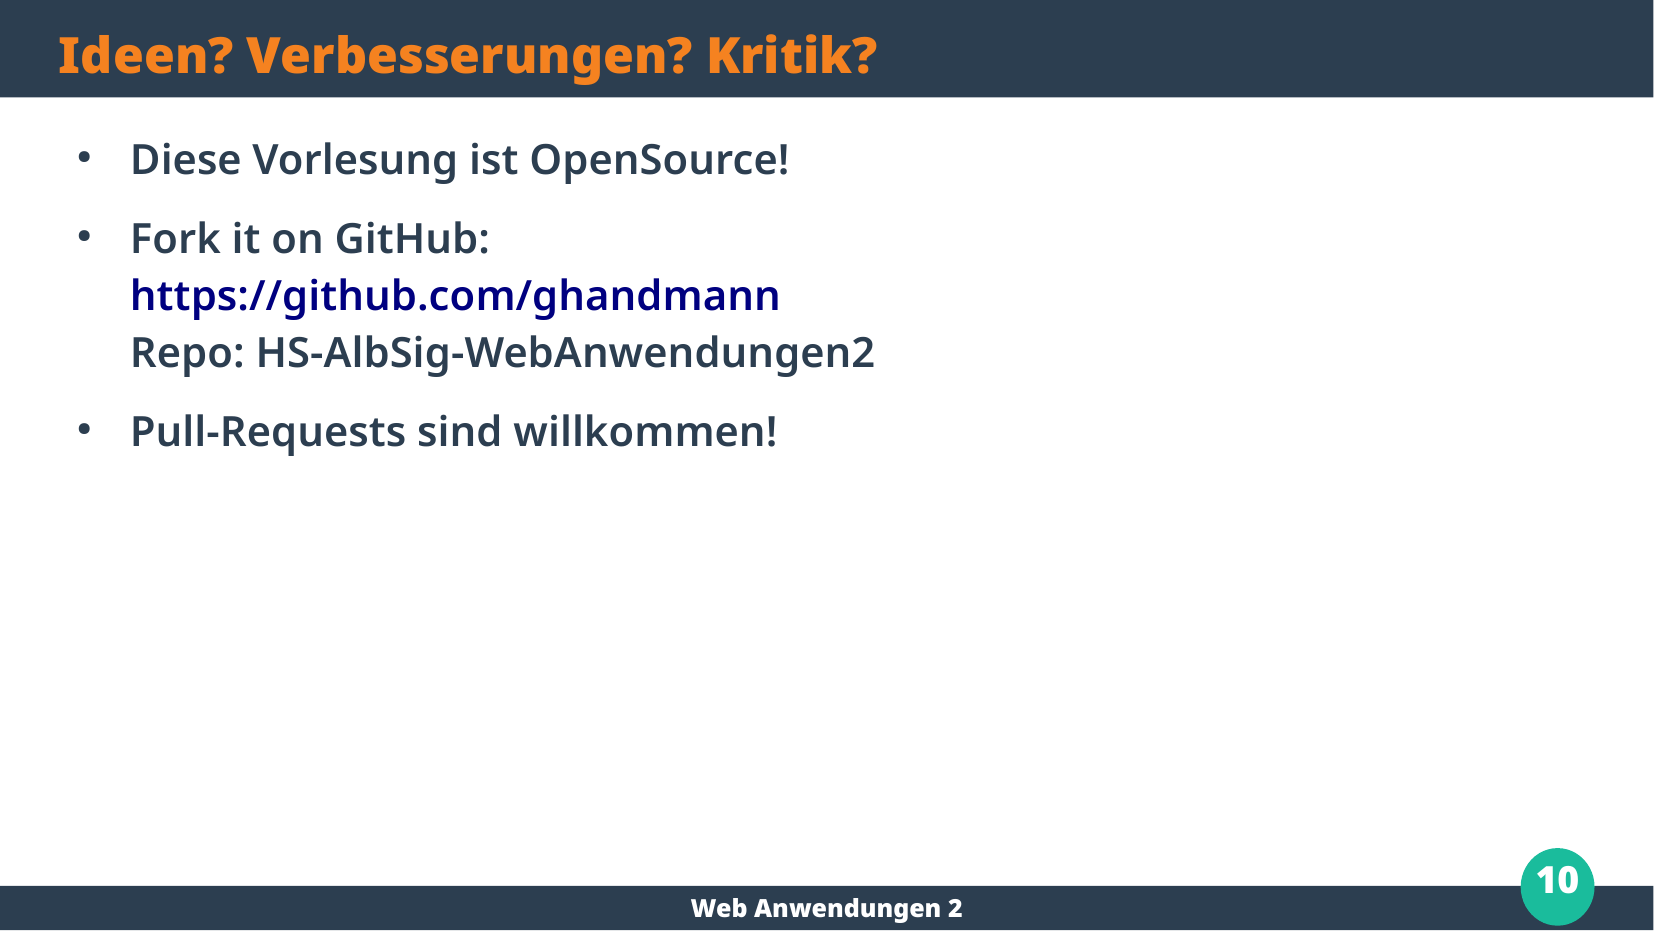

# Ideen? Verbesserungen? Kritik?
Diese Vorlesung ist OpenSource!
Fork it on GitHub:
https://github.com/ghandmann
Repo: HS-AlbSig-WebAnwendungen2
Pull-Requests sind willkommen!
10